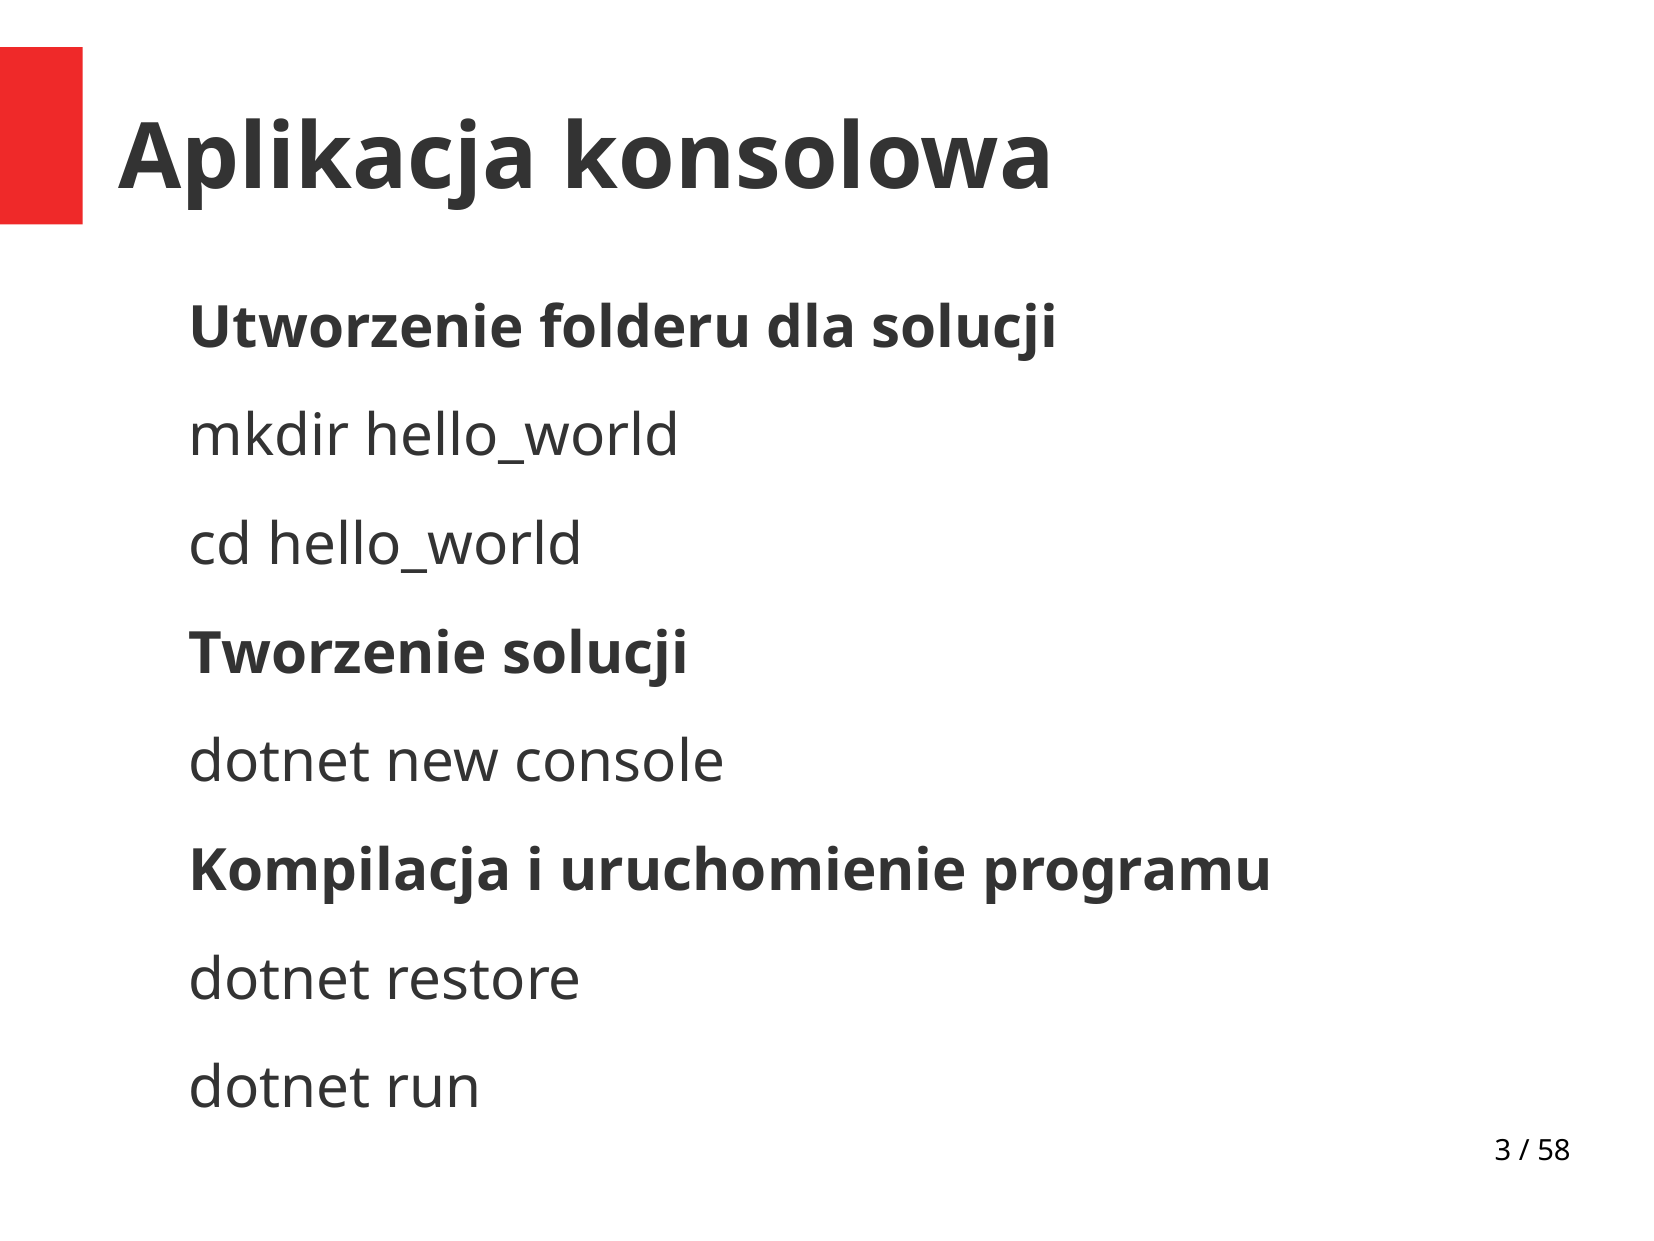

# Aplikacja konsolowa
Utworzenie folderu dla solucji
mkdir hello_world
cd hello_world
Tworzenie solucji
dotnet new console
Kompilacja i uruchomienie programu
dotnet restore
dotnet run
3